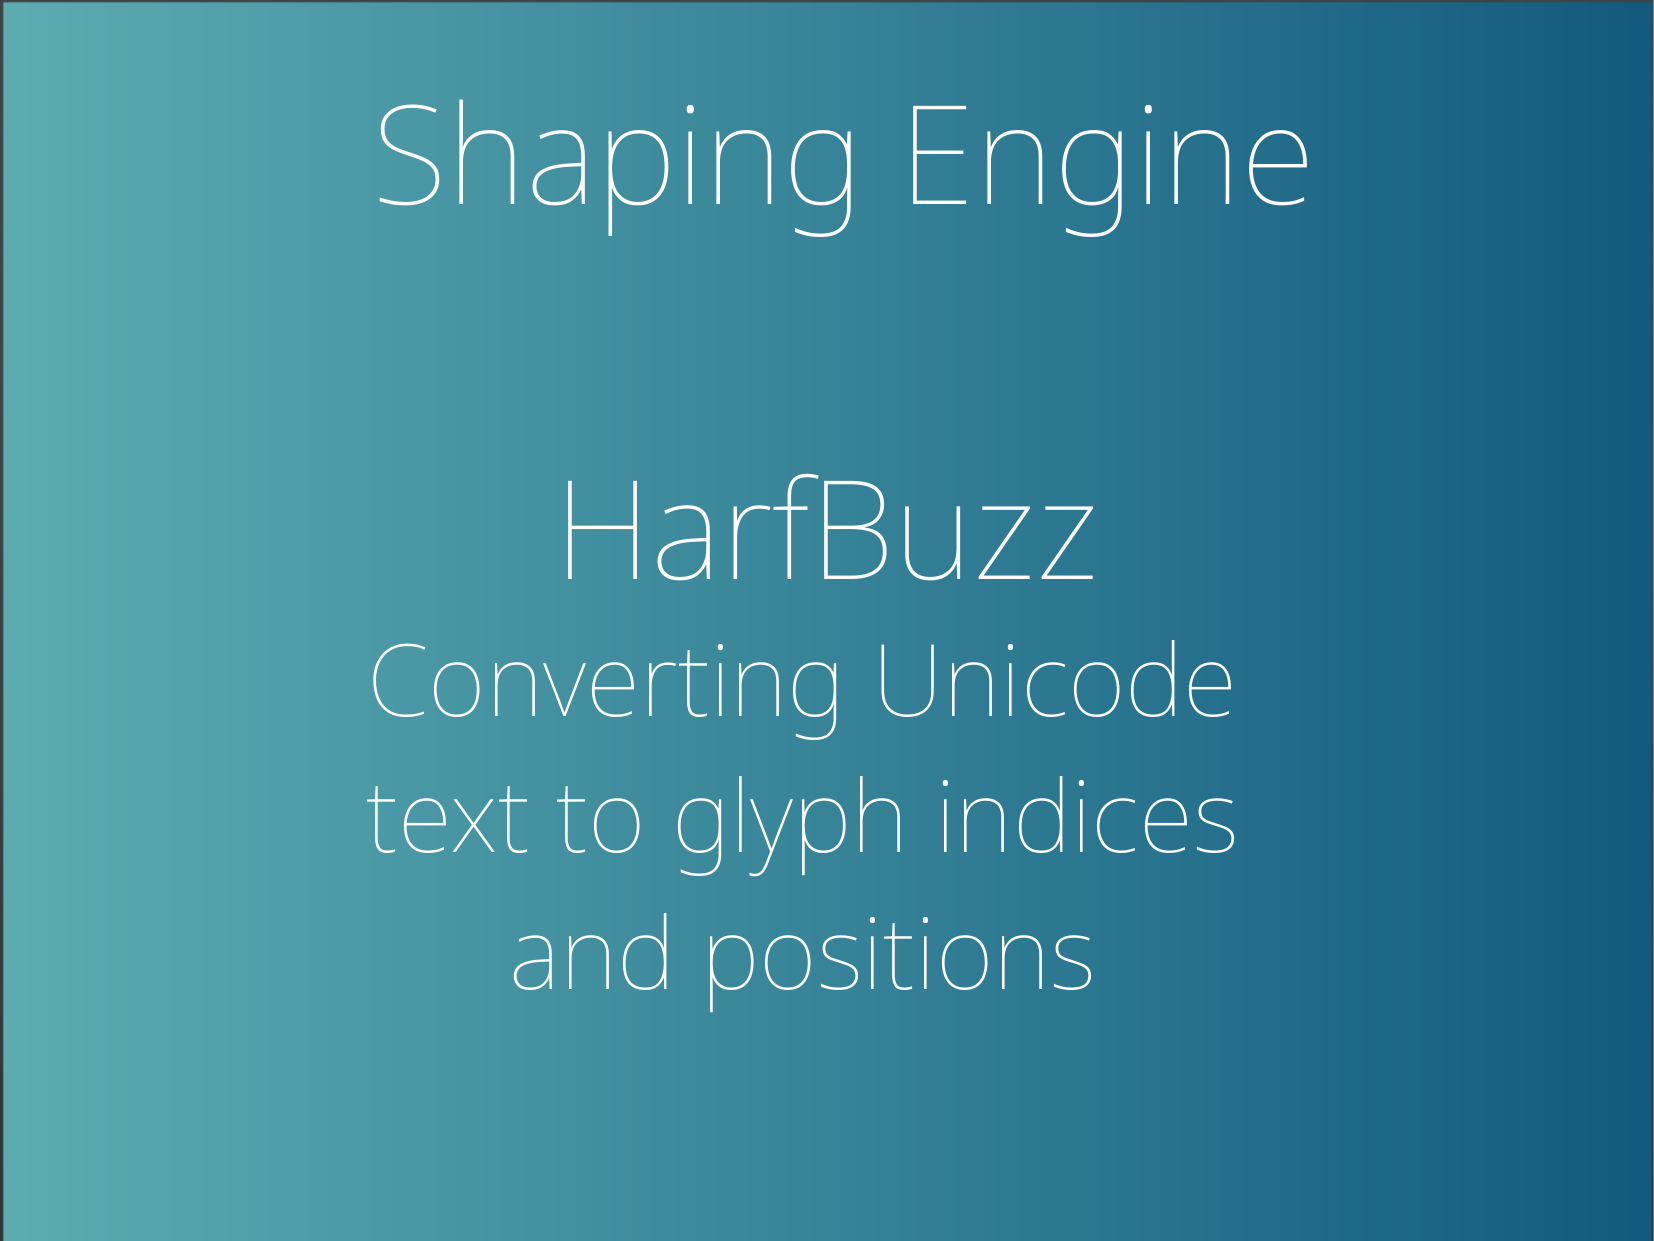

Shaping Engine
HarfBuzz
Converting Unicode text to glyph indices and positions